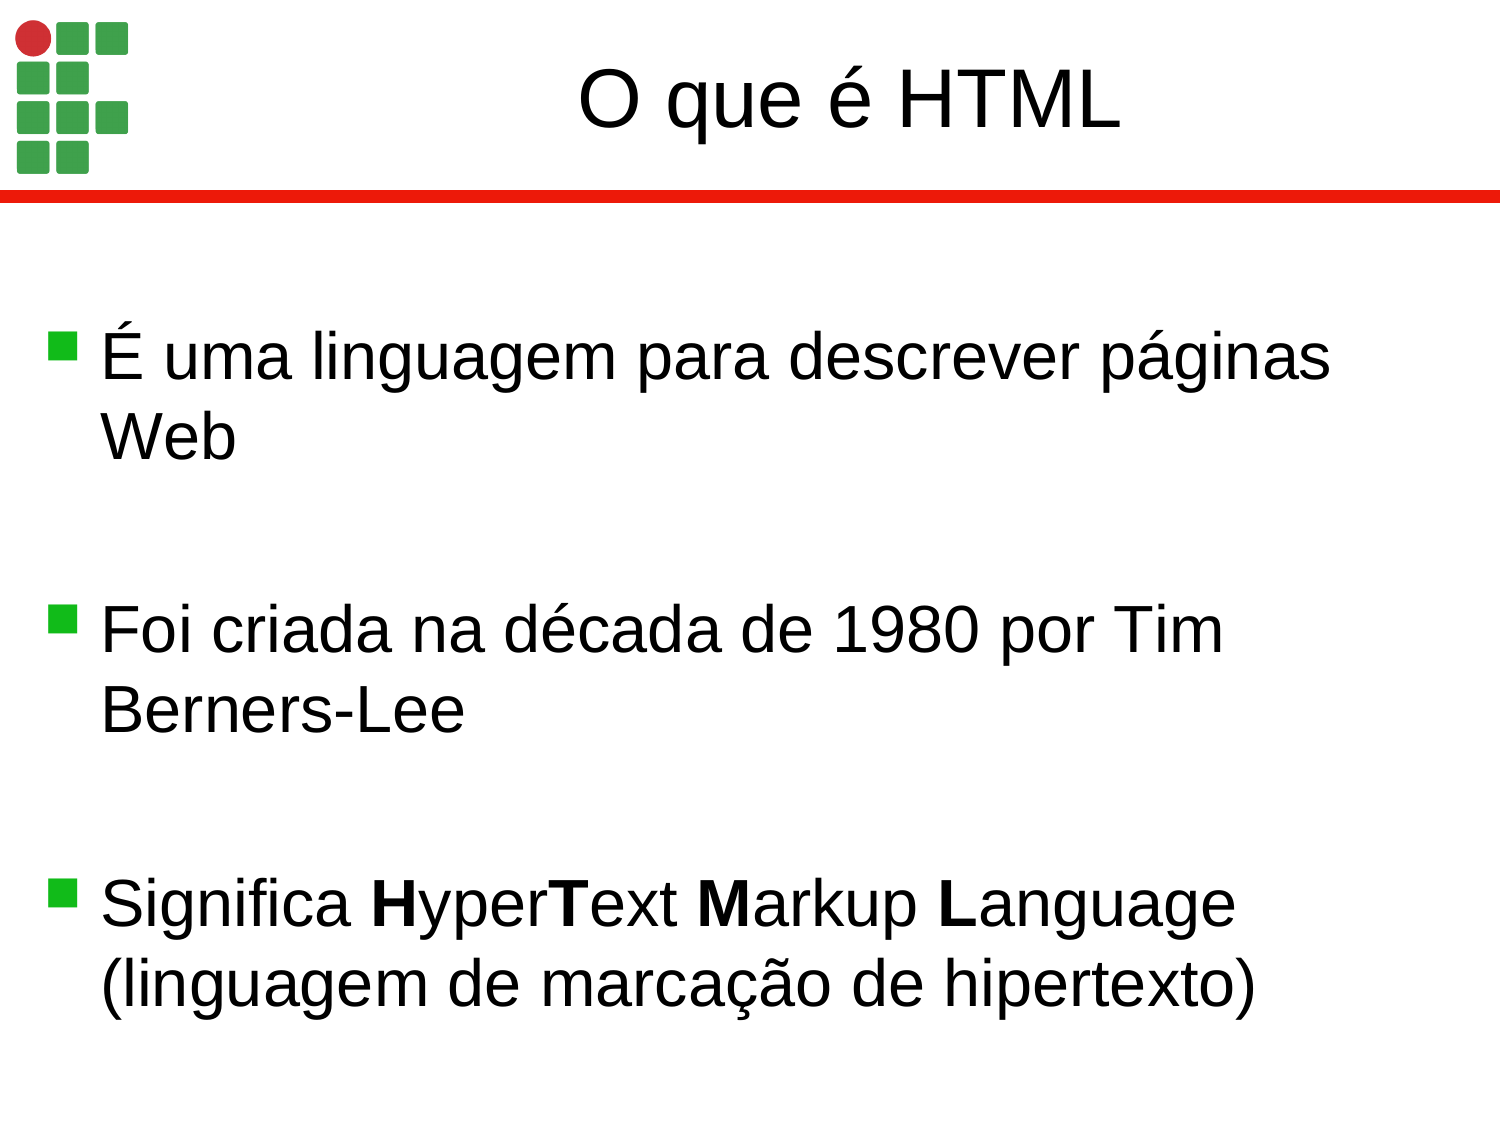

# O que é HTML
É uma linguagem para descrever páginas Web
Foi criada na década de 1980 por Tim Berners-Lee
Significa HyperText Markup Language (linguagem de marcação de hipertexto)